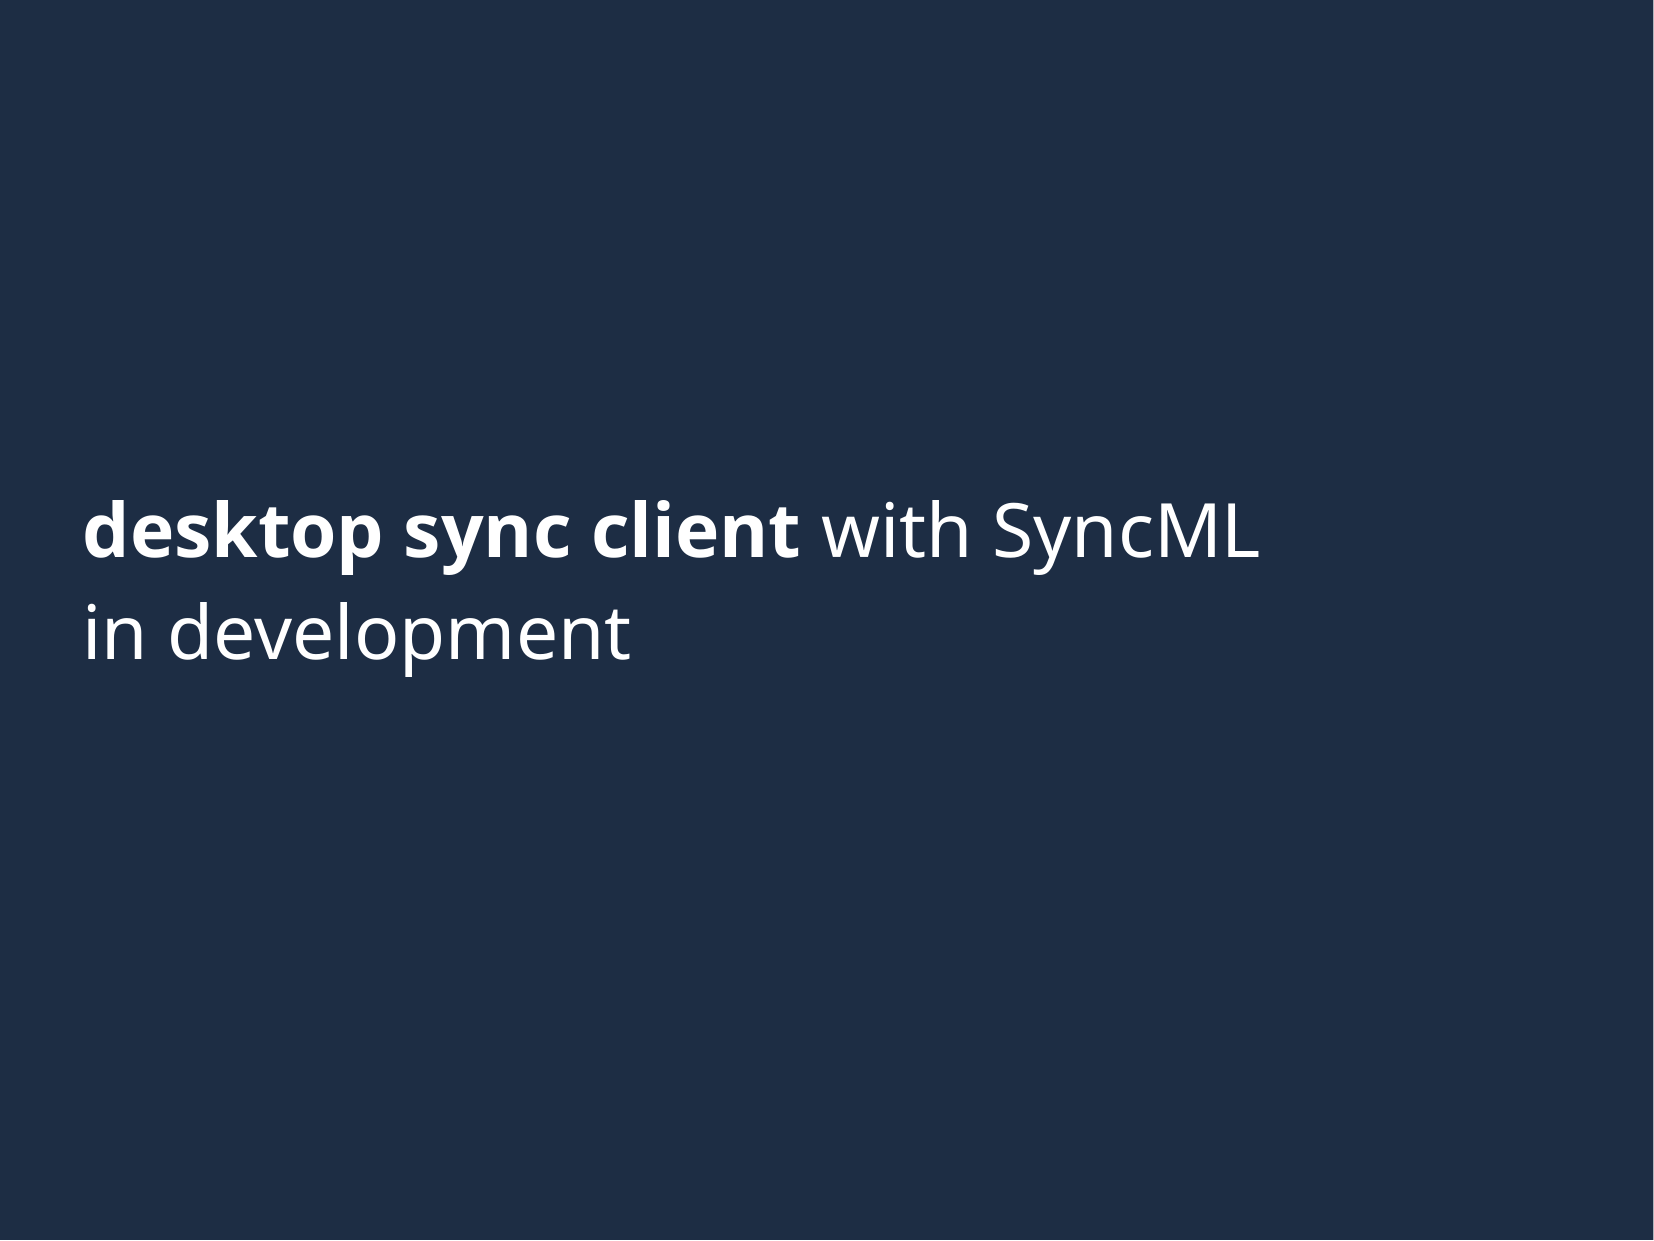

# desktop sync client with SyncML
in development